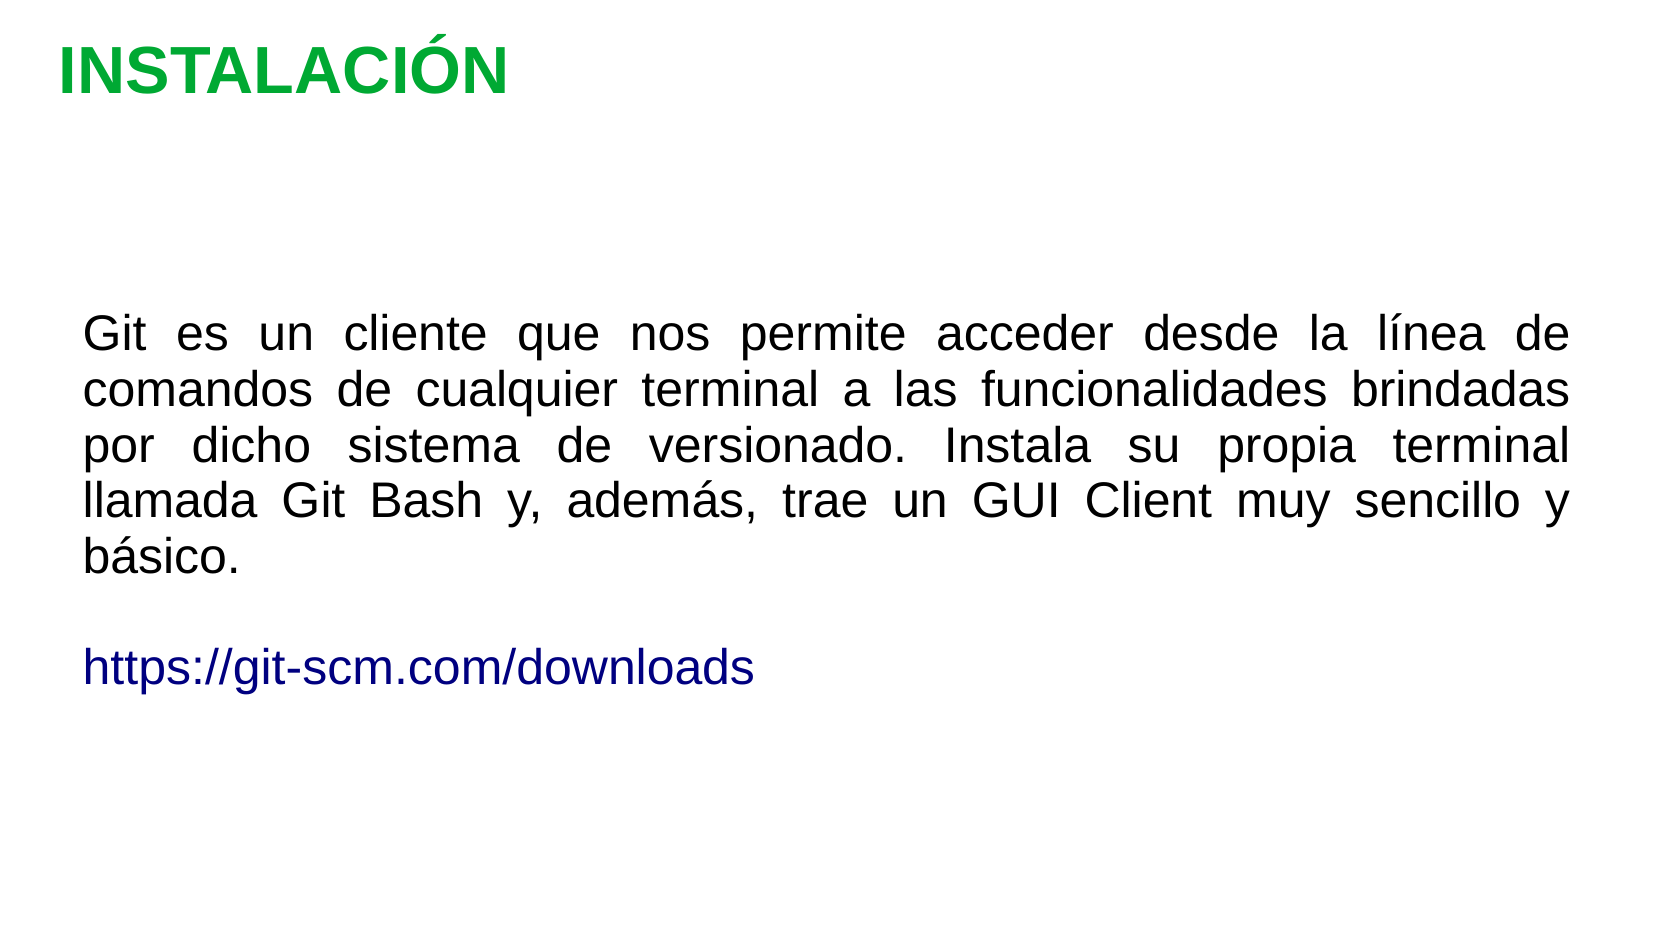

INSTALACIÓN
# Git es un cliente que nos permite acceder desde la línea de comandos de cualquier terminal a las funcionalidades brindadas por dicho sistema de versionado. Instala su propia terminal llamada Git Bash y, además, trae un GUI Client muy sencillo y básico.
https://git-scm.com/downloads